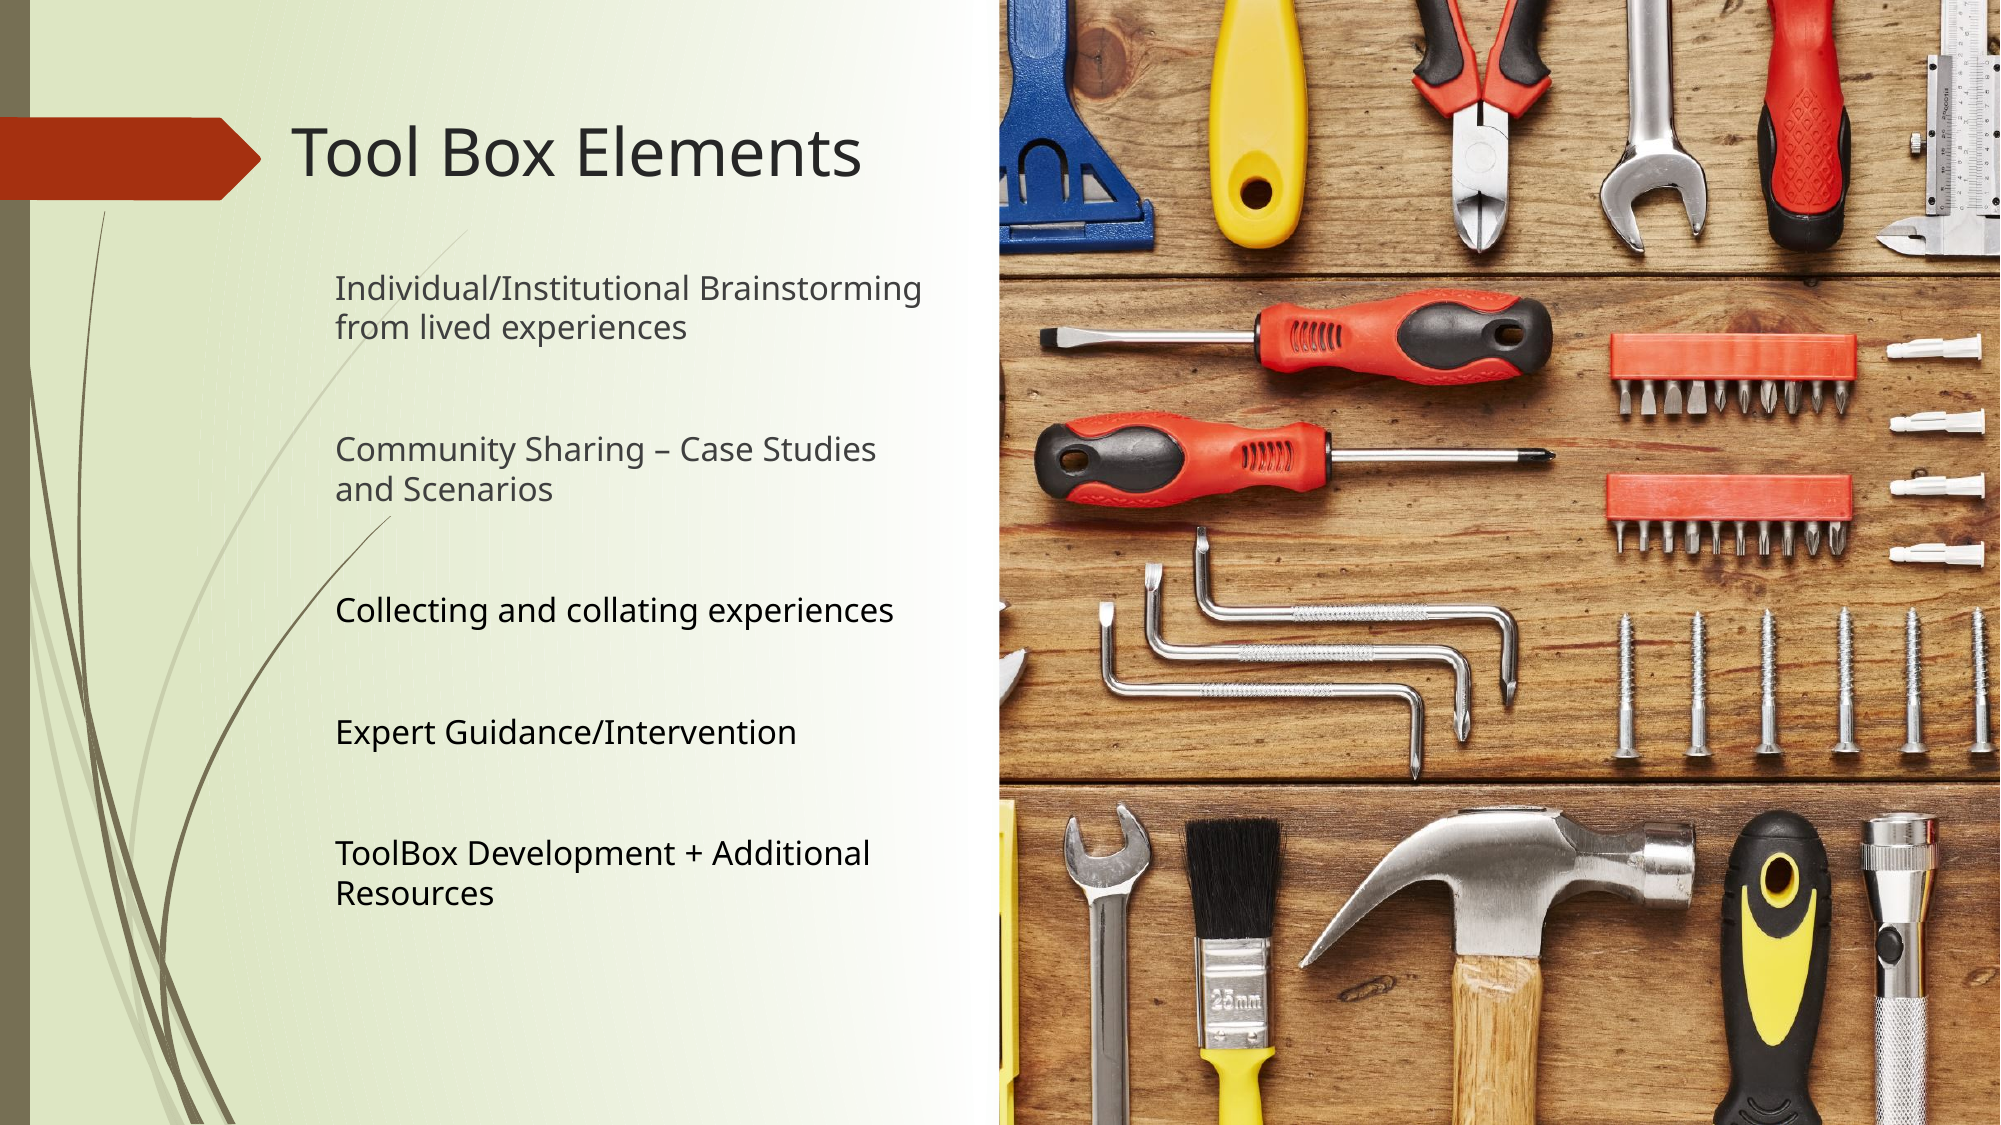

# Tool Box Elements
Individual/Institutional Brainstorming from lived experiences
Community Sharing – Case Studies and Scenarios
Collecting and collating experiences
Expert Guidance/Intervention
ToolBox Development + Additional Resources